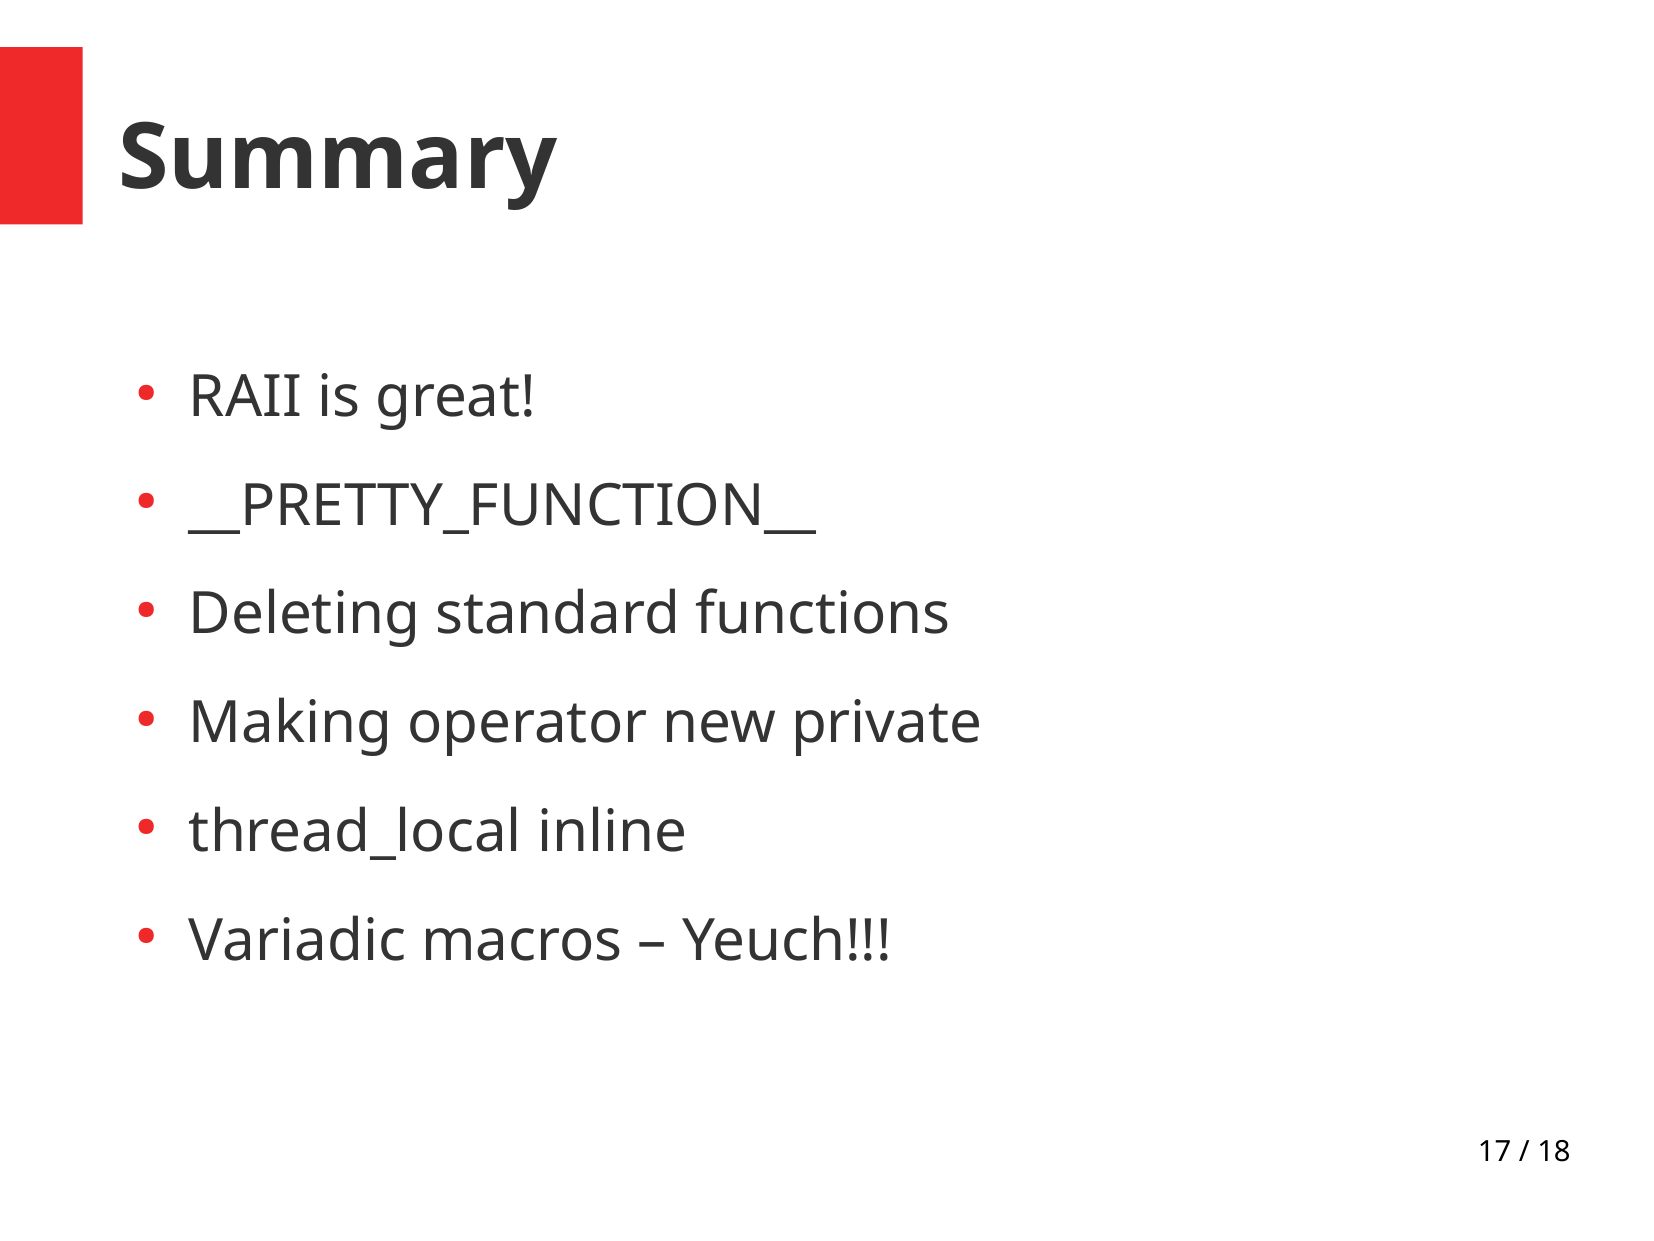

# Summary
RAII is great!
__PRETTY_FUNCTION__
Deleting standard functions
Making operator new private
thread_local inline
Variadic macros – Yeuch!!!
17